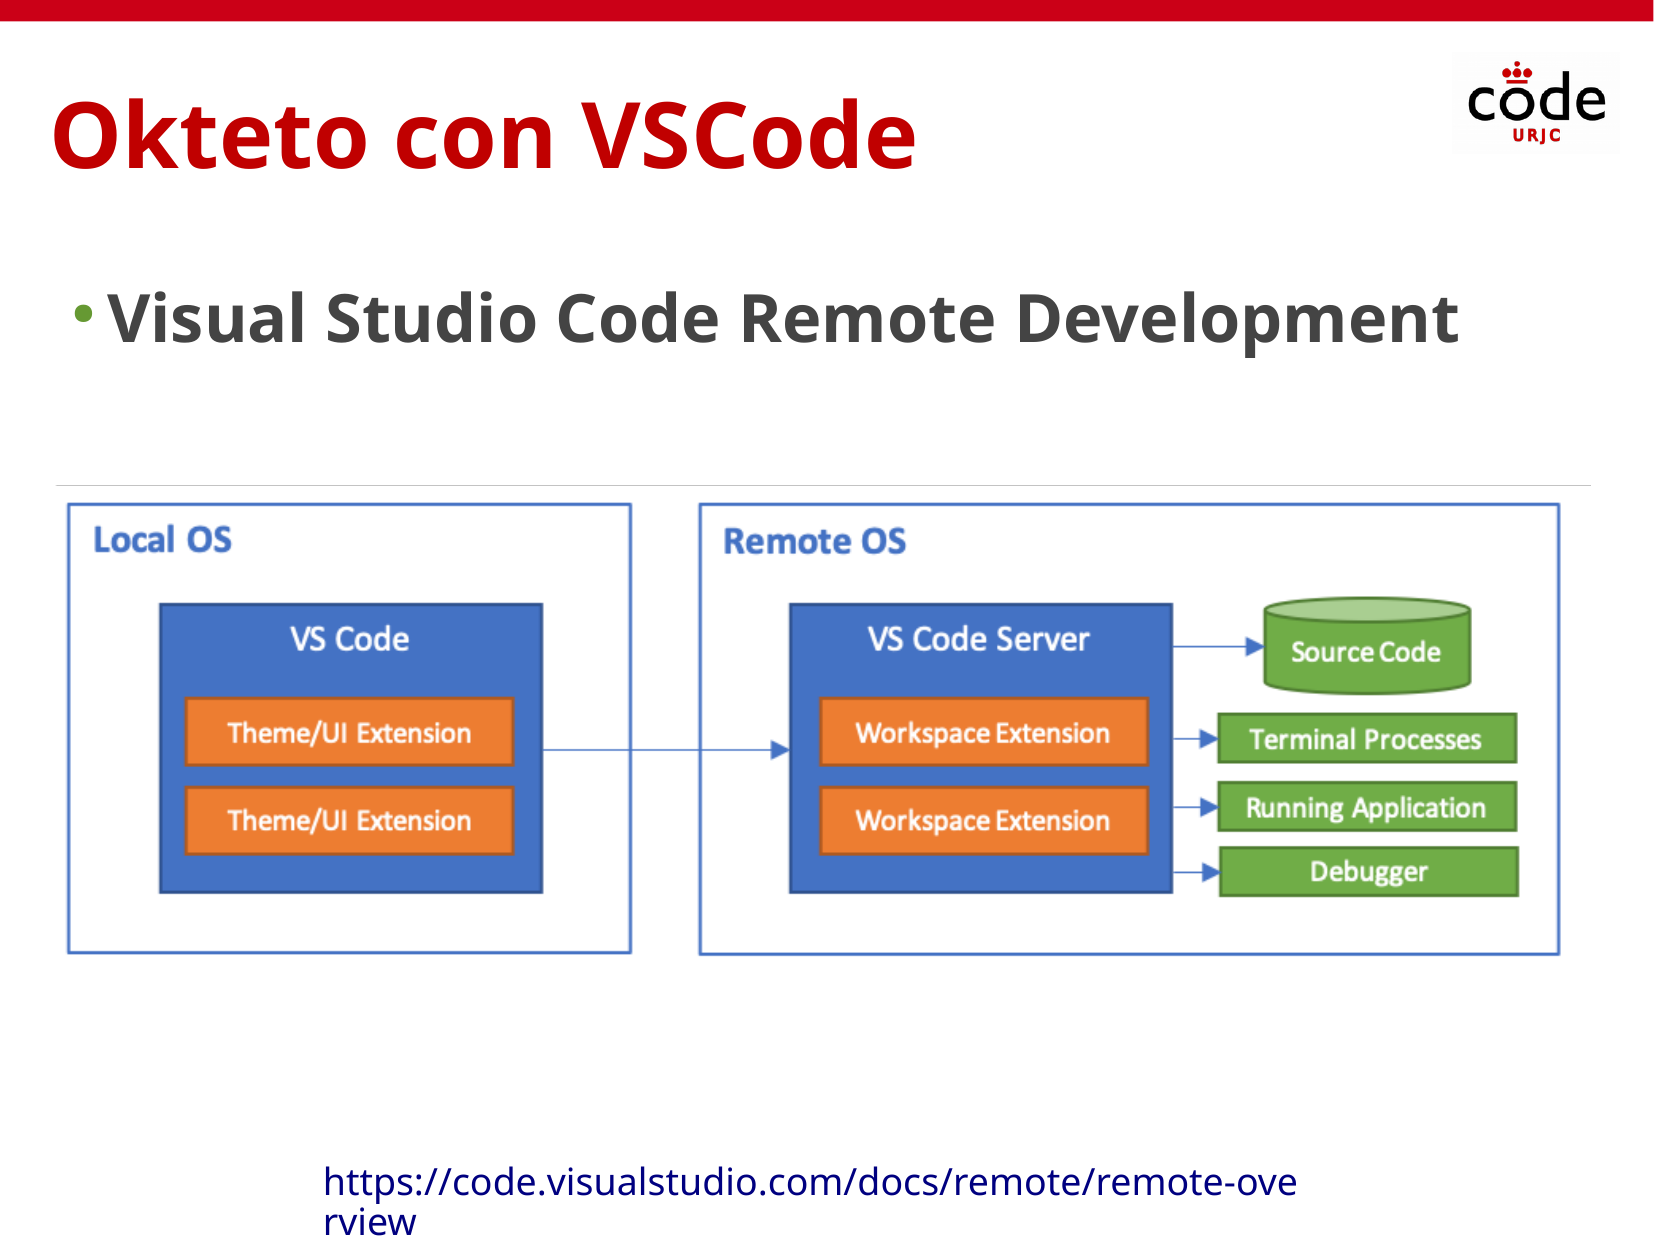

# Okteto con VSCode
Visual Studio Code Remote Development
https://code.visualstudio.com/docs/remote/remote-overview